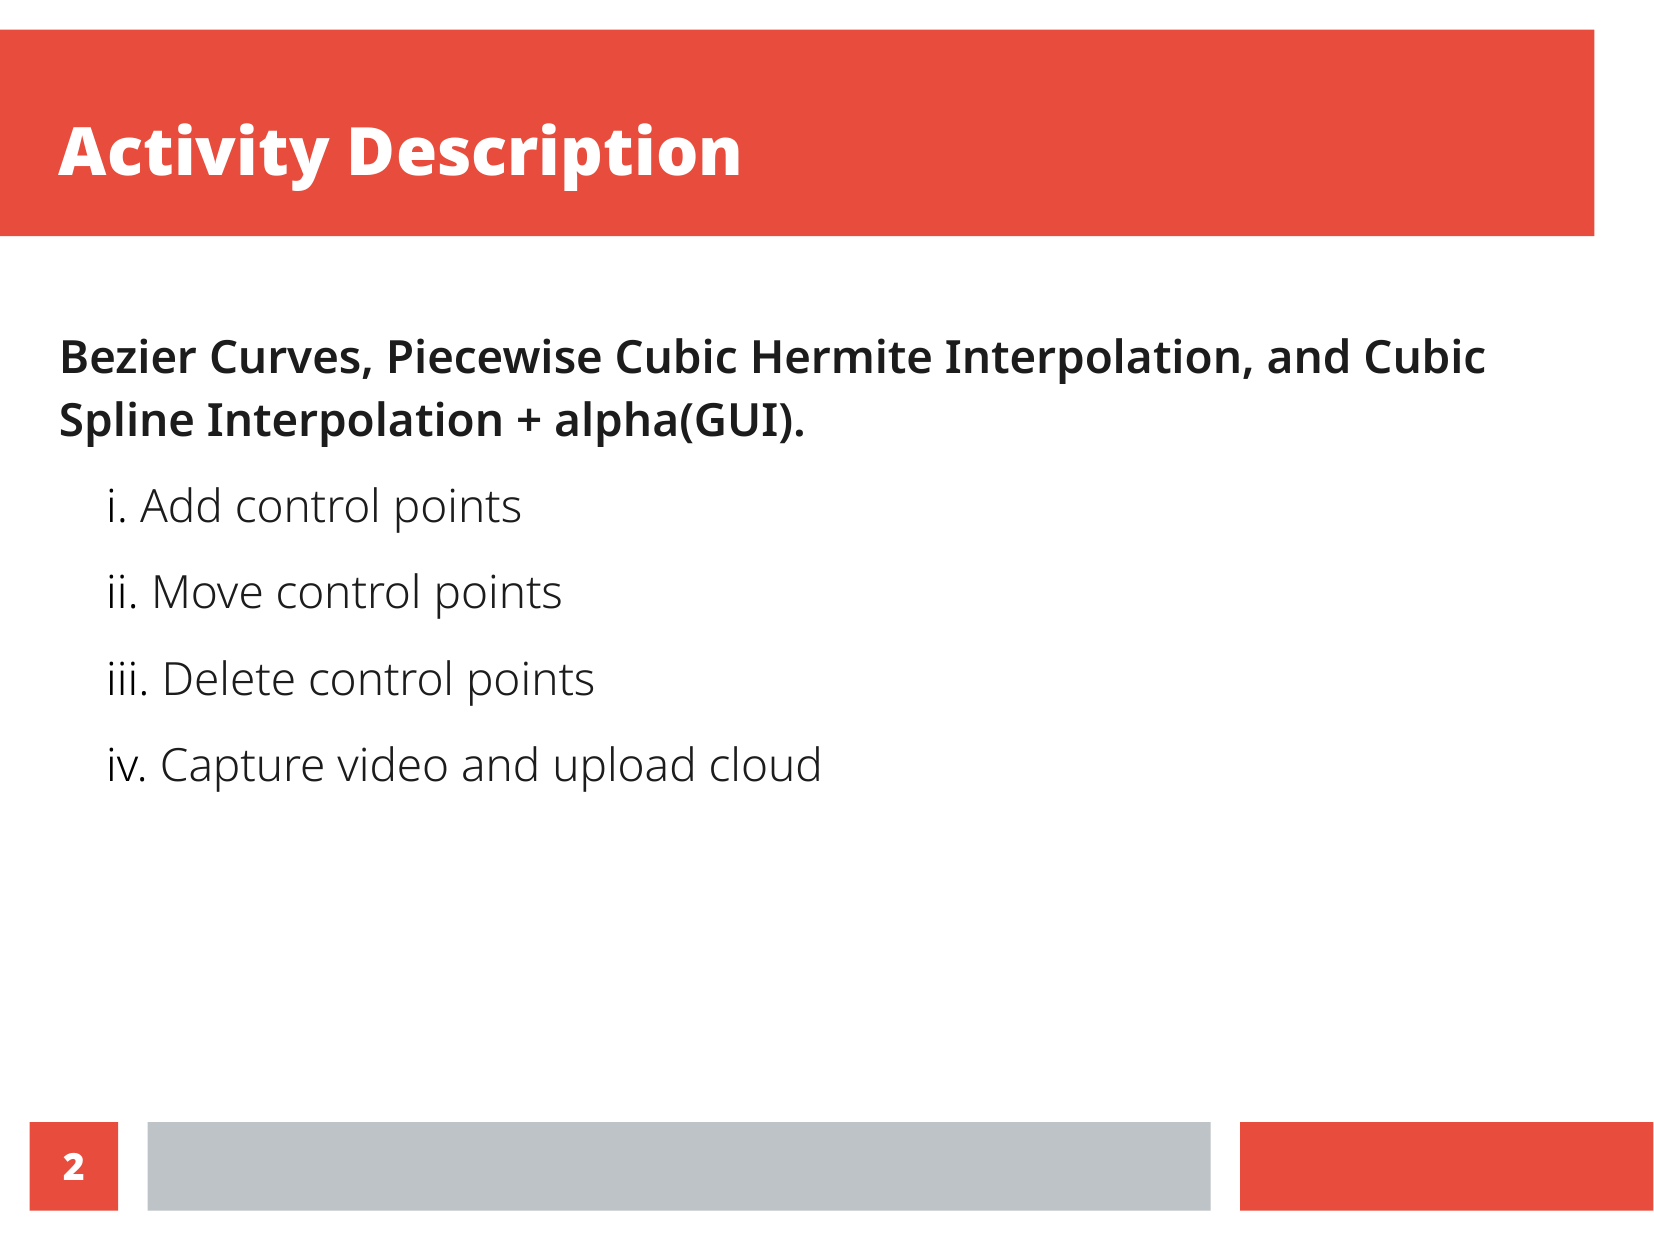

# Activity Description
Bezier Curves, Piecewise Cubic Hermite Interpolation, and Cubic Spline Interpolation + alpha(GUI).
 Add control points
 Move control points
 Delete control points
 Capture video and upload cloud
2